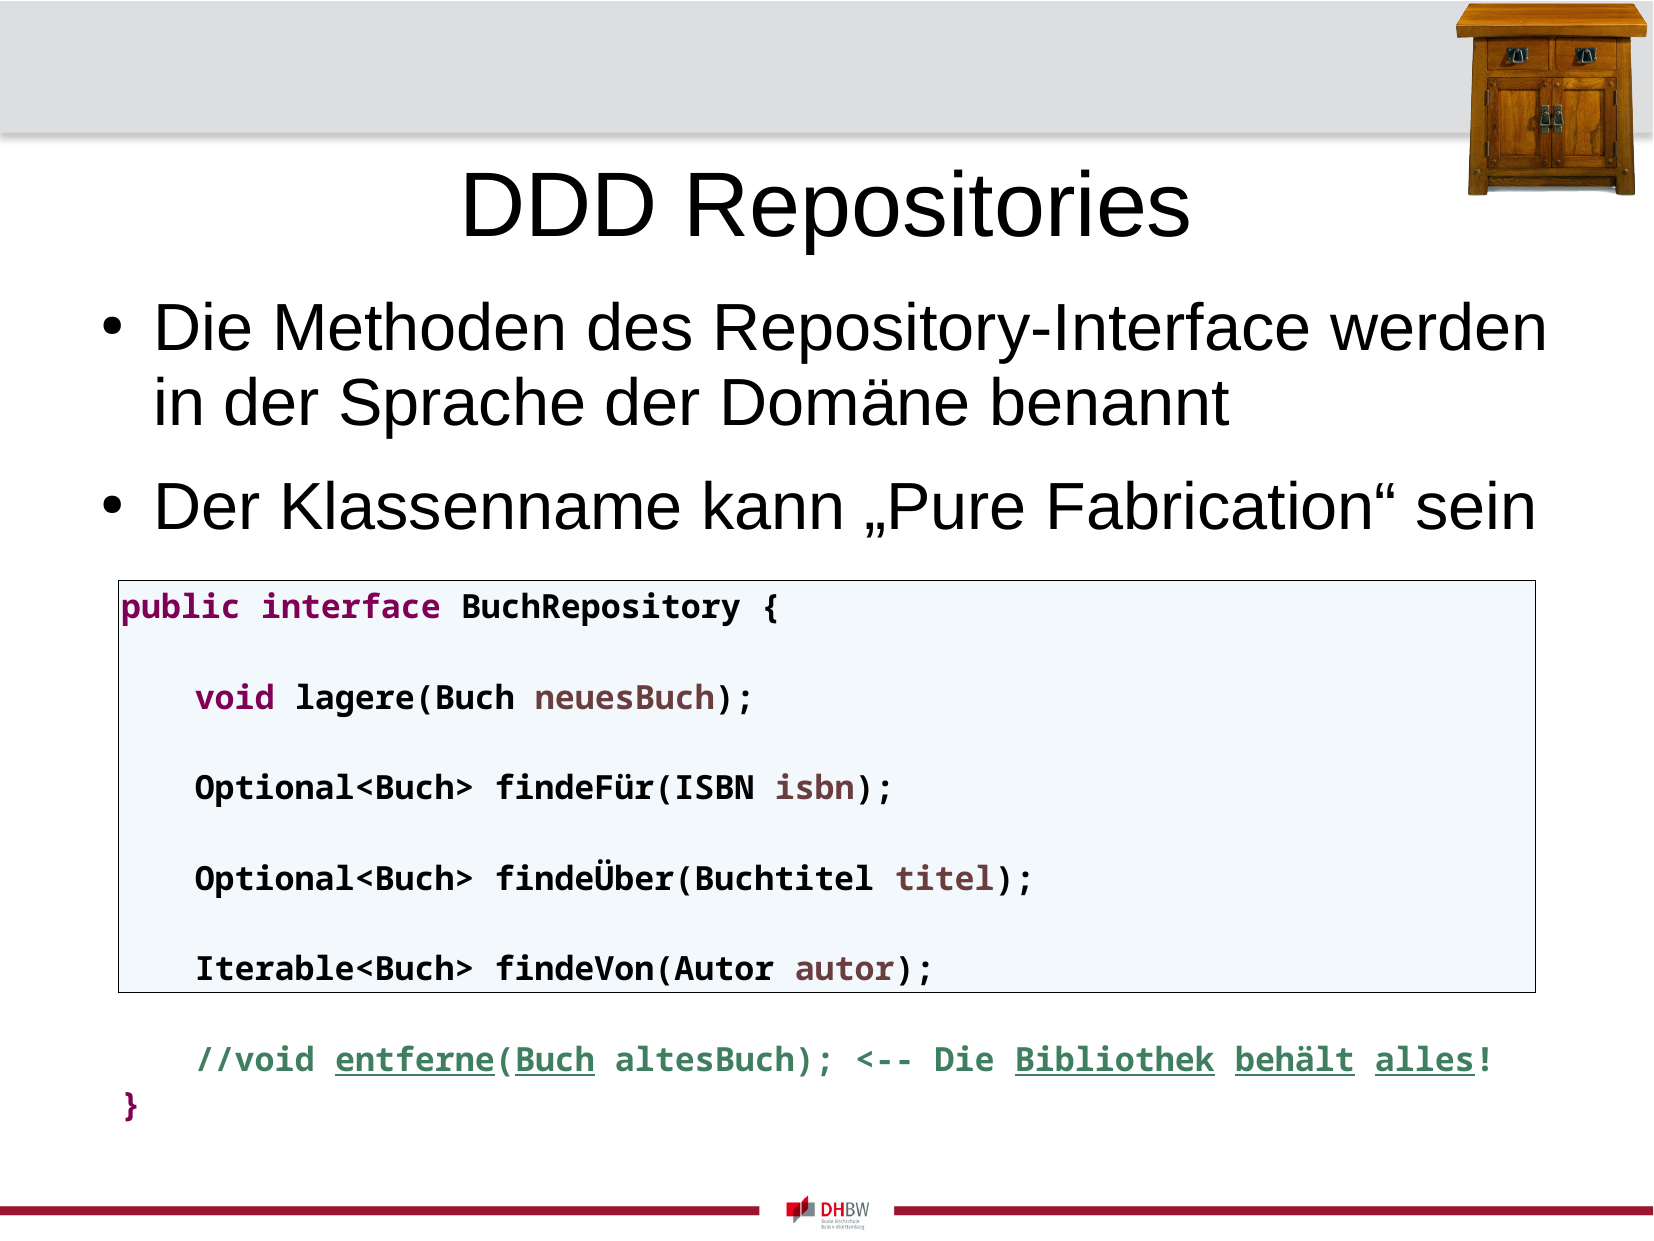

# DDD Repositories
Die Methoden des Repository-Interface werden in der Sprache der Domäne benannt
Der Klassenname kann „Pure Fabrication“ sein
public interface BuchRepository {
	void lagere(Buch neuesBuch);
	Optional<Buch> findeFür(ISBN isbn);
	Optional<Buch> findeÜber(Buchtitel titel);
	Iterable<Buch> findeVon(Autor autor);
	//void entferne(Buch altesBuch); <-- Die Bibliothek behält alles!
}